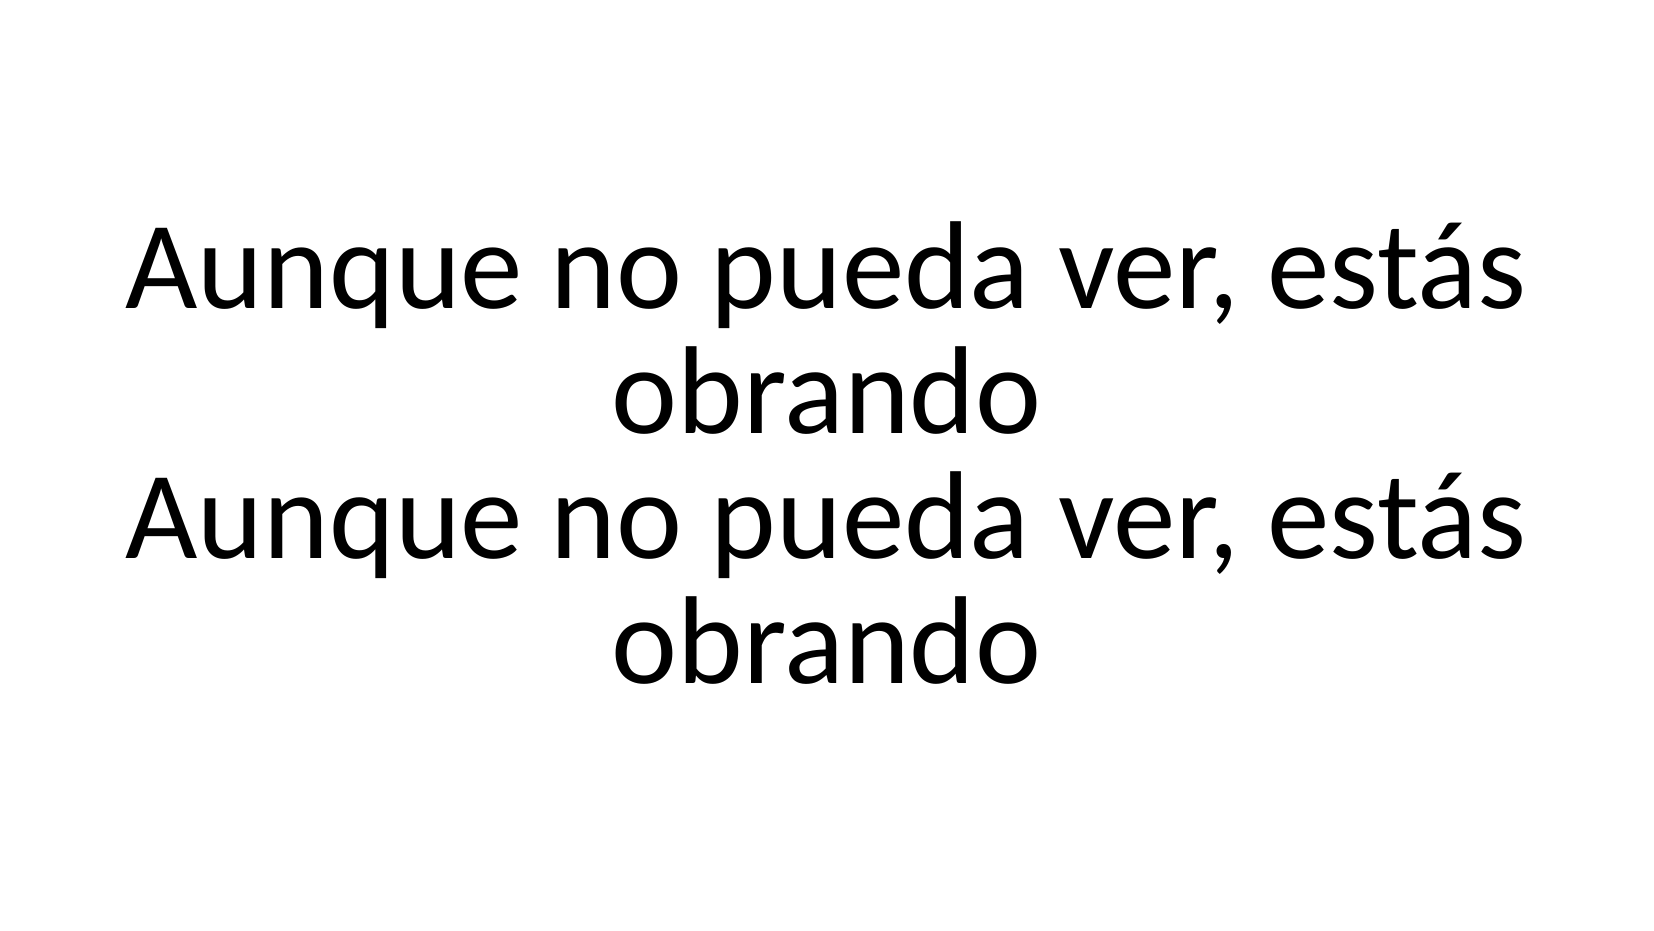

# Aunque no pueda ver, estás obrando Aunque no pueda ver, estás obrando